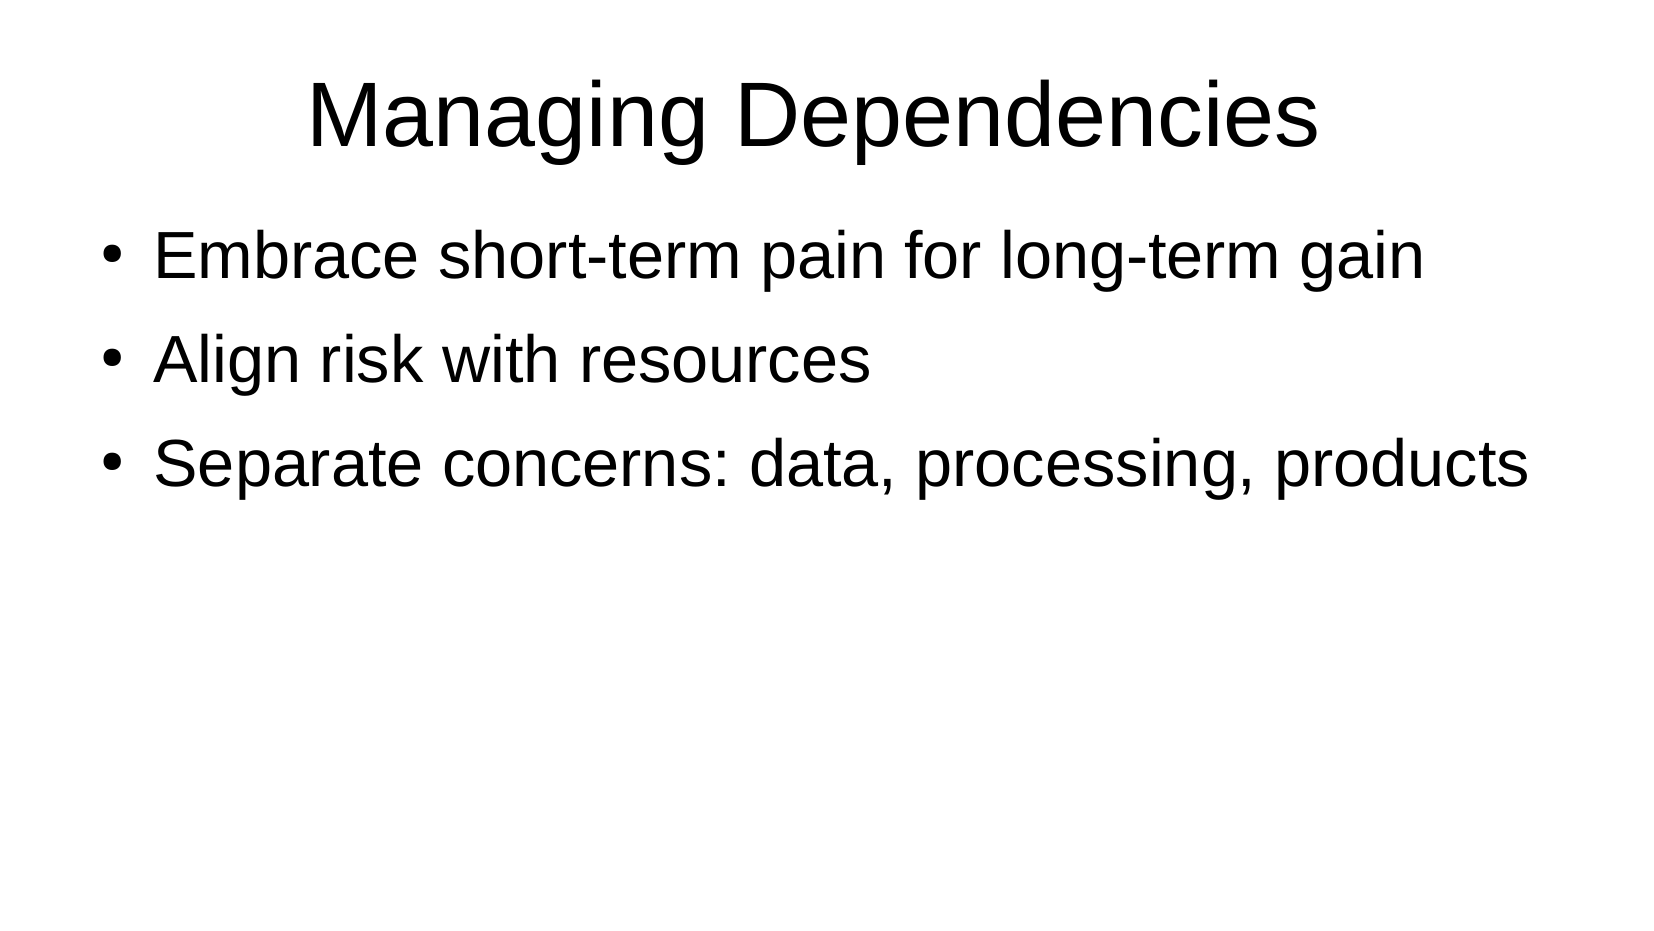

# Managing Dependencies
Embrace short-term pain for long-term gain
Align risk with resources
Separate concerns: data, processing, products